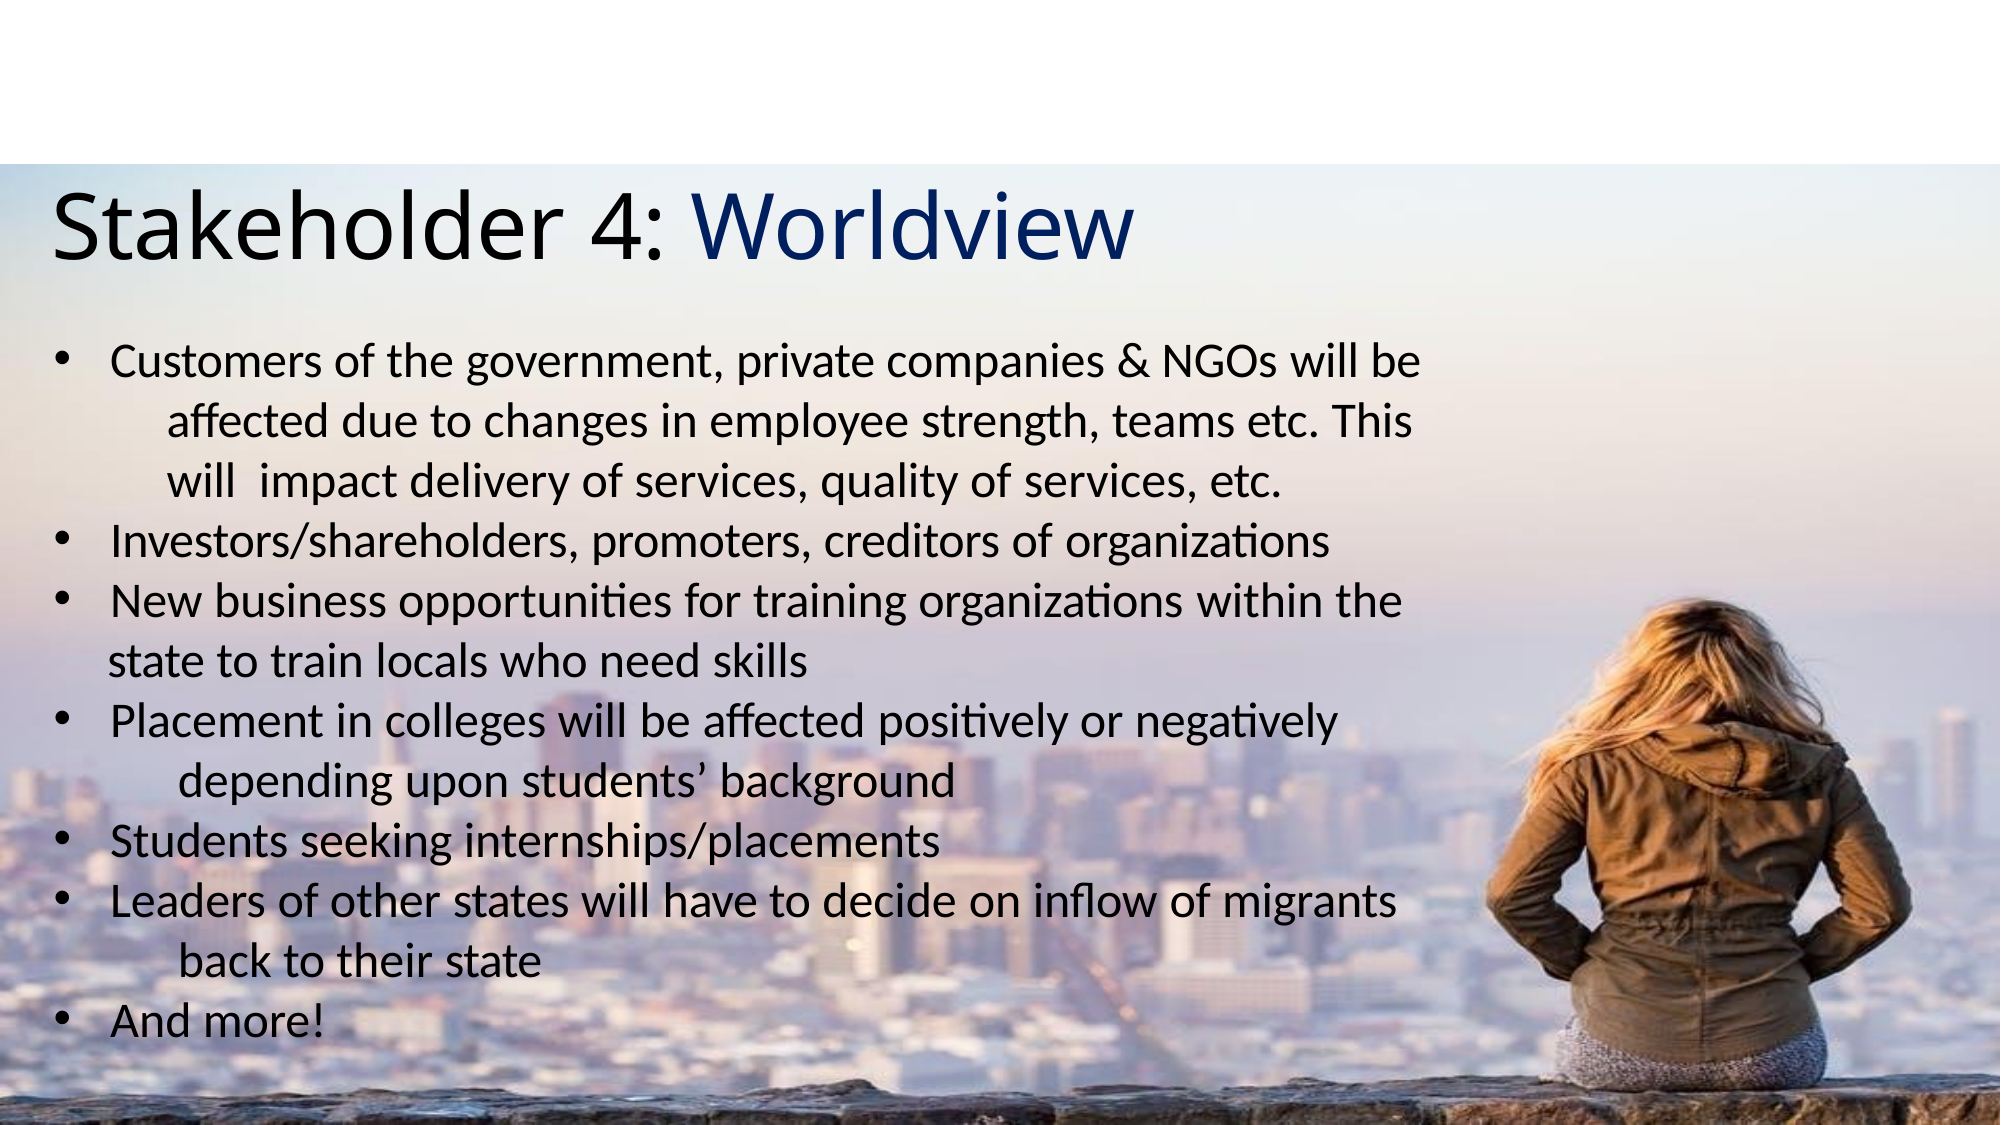

# Stakeholder 4: Worldview
Customers of the government, private companies & NGOs will be affected due to changes in employee strength, teams etc. This will impact delivery of services, quality of services, etc.
Investors/shareholders, promoters, creditors of organizations
New business opportunities for training organizations within the
state to train locals who need skills
Placement in colleges will be affected positively or negatively depending upon students’ background
Students seeking internships/placements
Leaders of other states will have to decide on inflow of migrants back to their state
And more!